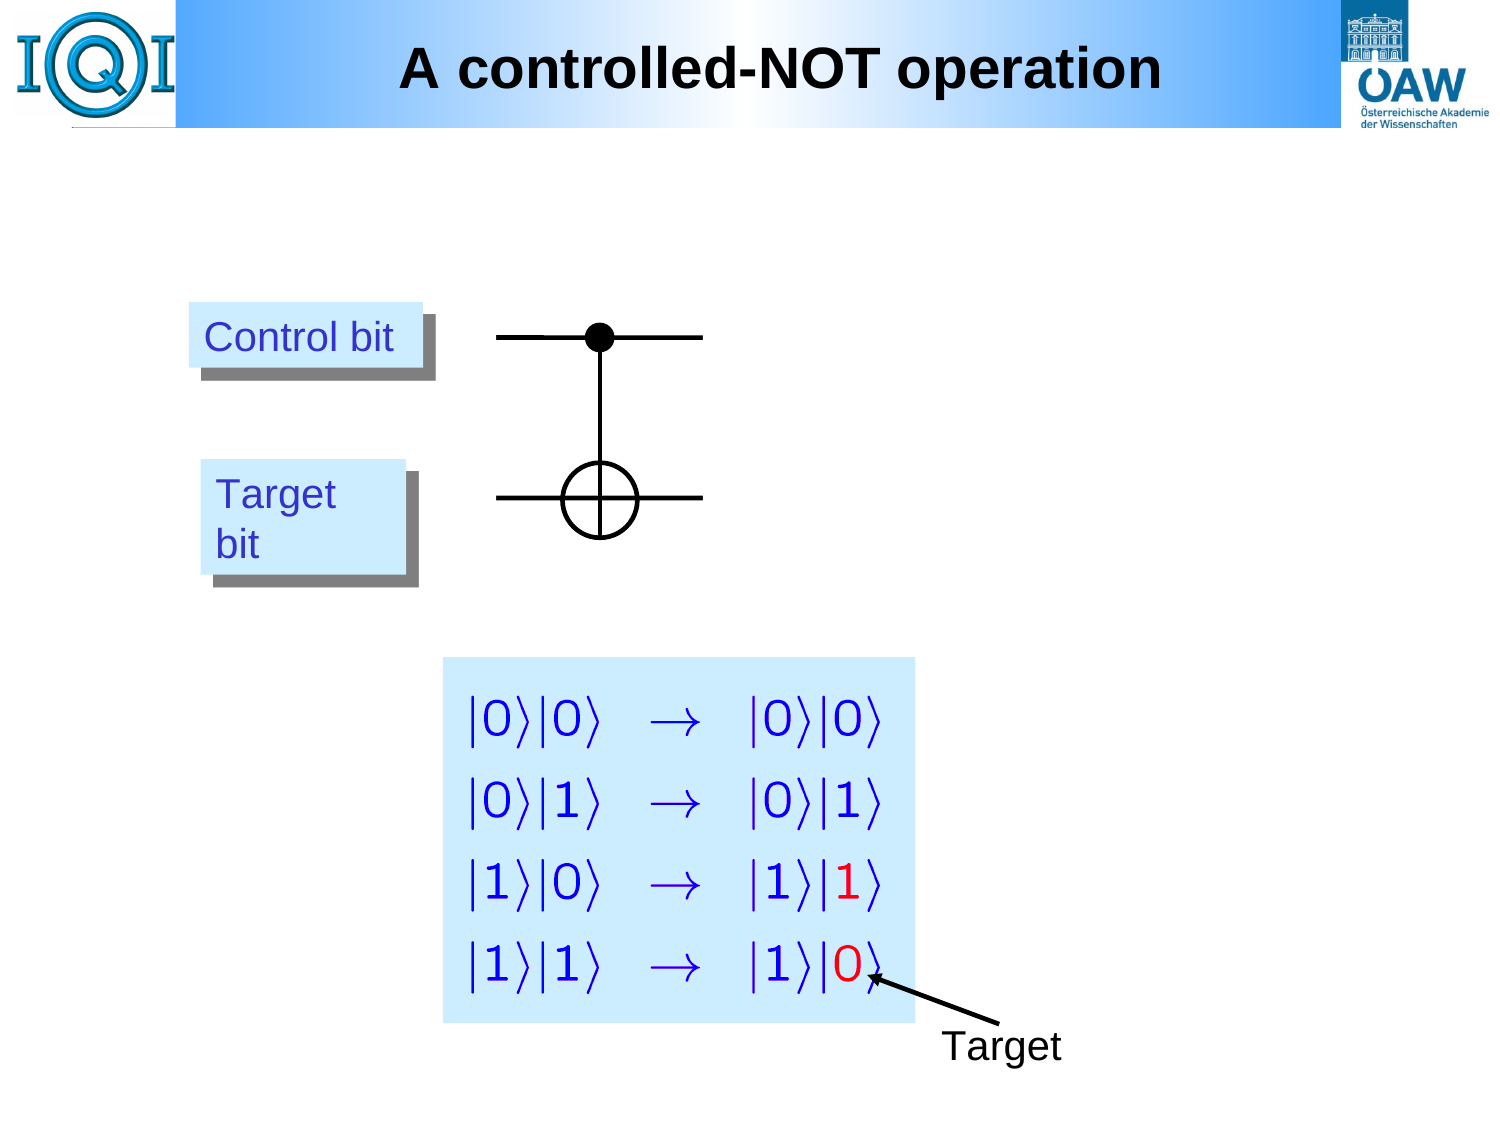

A controlled-NOT operation
Control bit
Target bit
Target